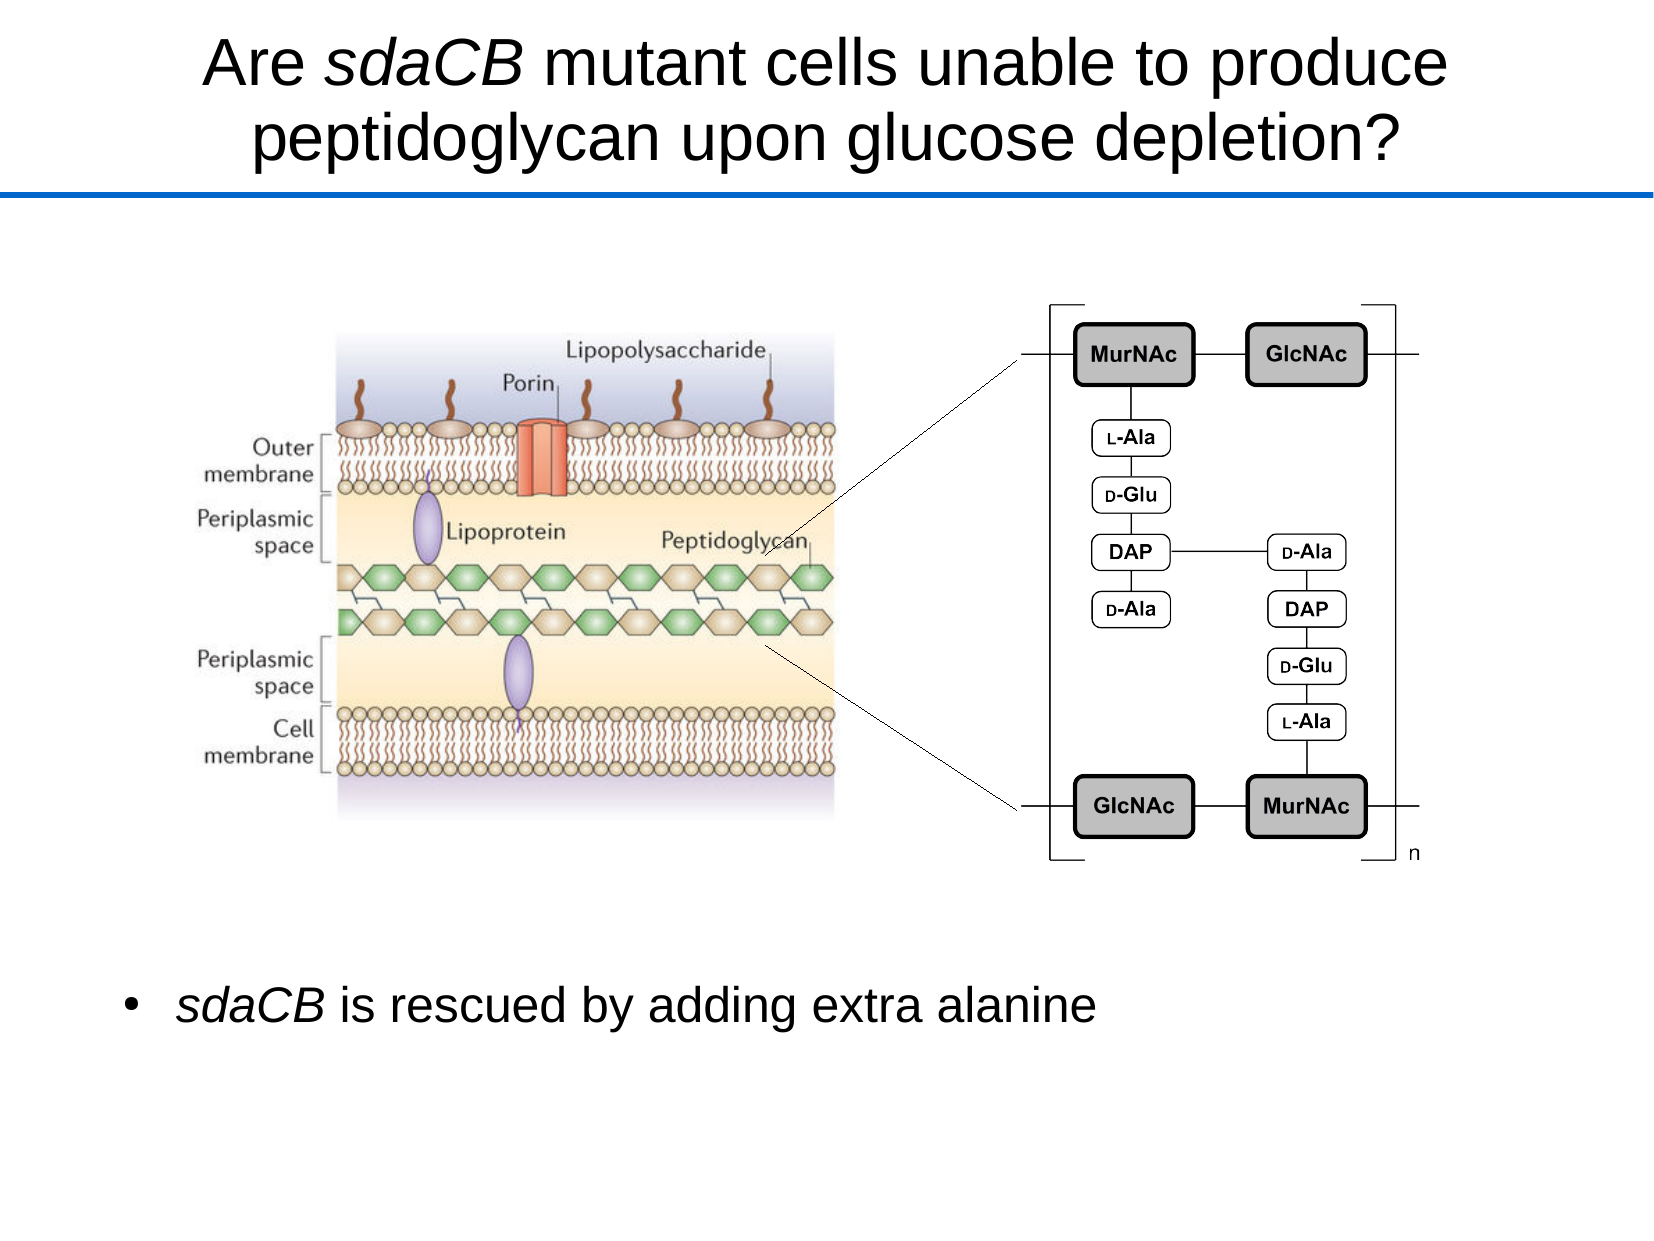

# Are sdaCB mutant cells unable to produce peptidoglycan upon glucose depletion?
sdaCB is rescued by adding extra alanine